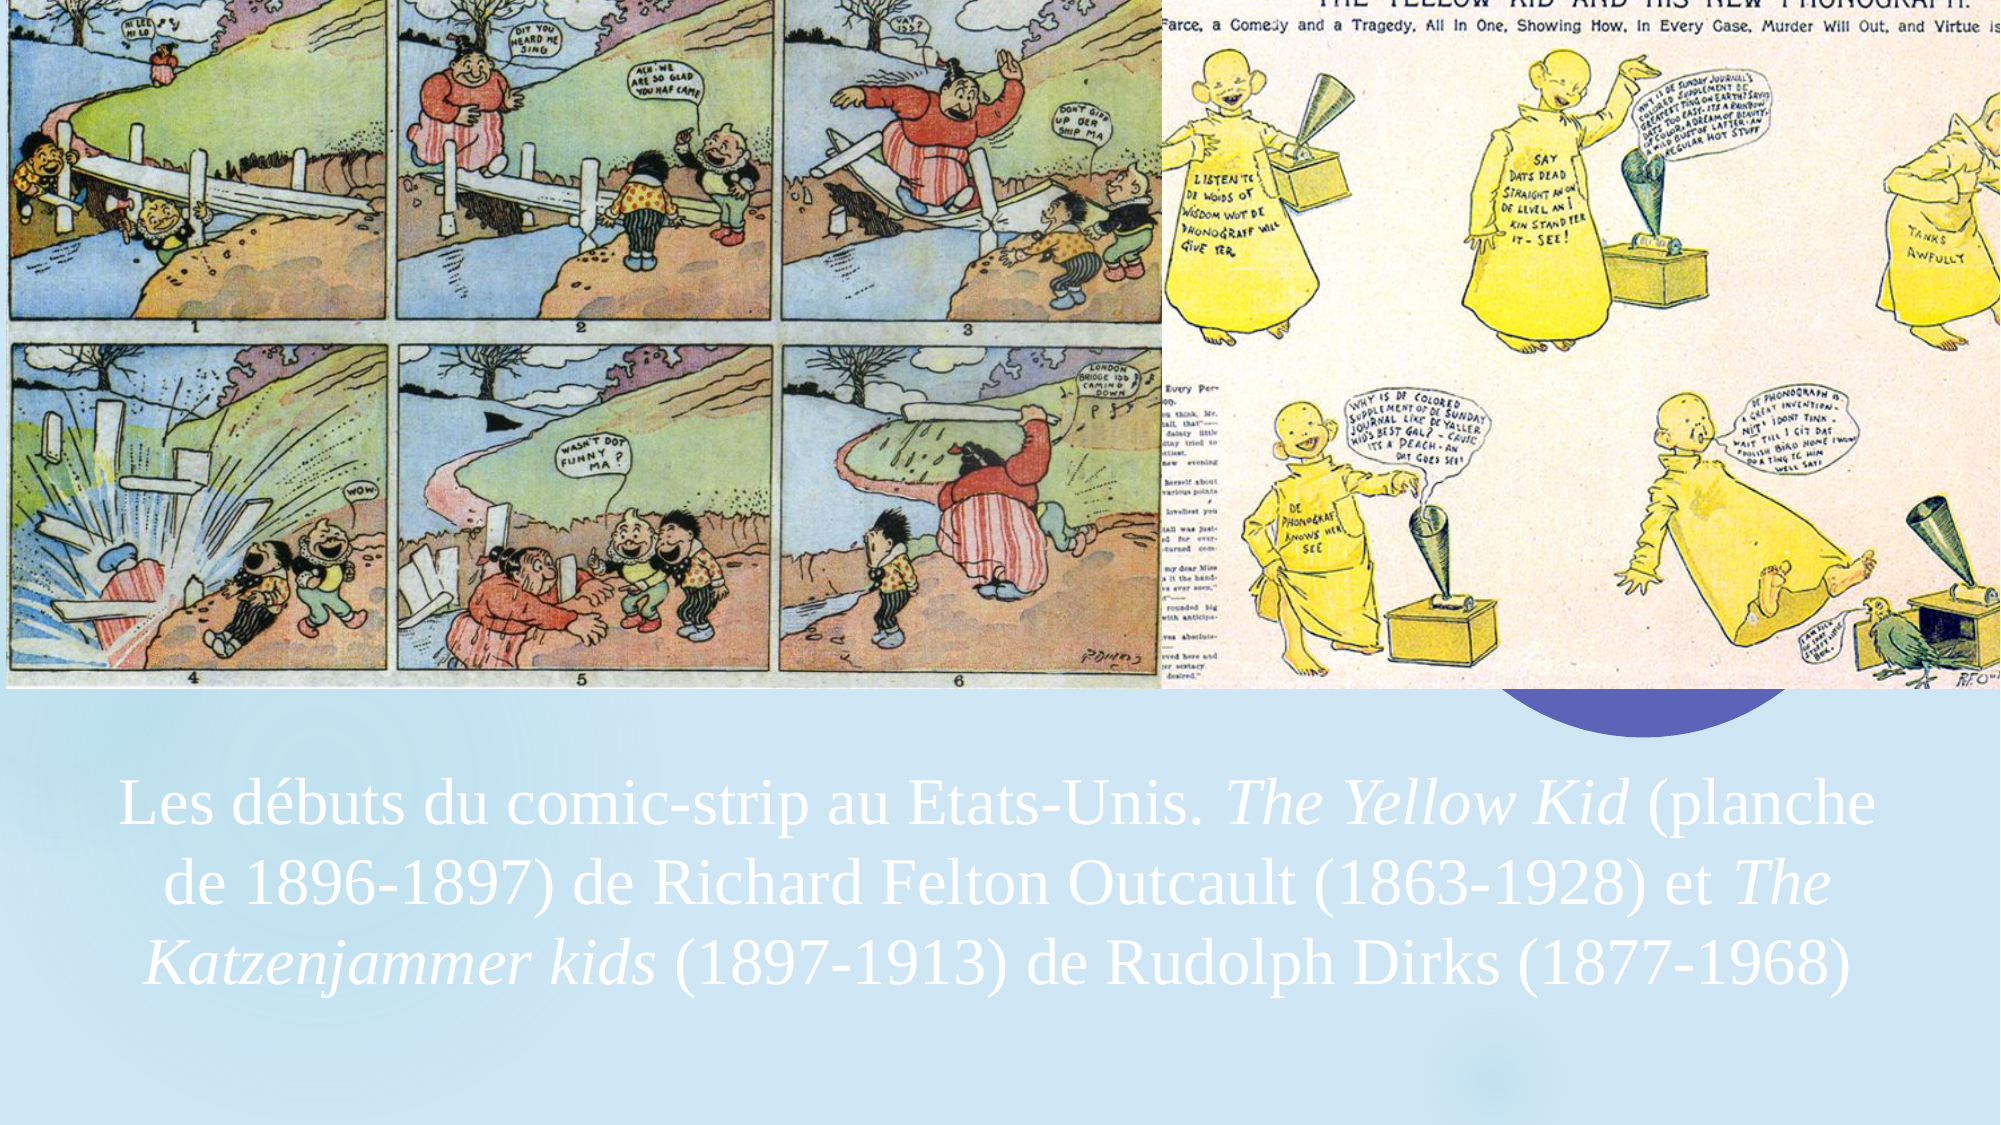

#
Les débuts du comic-strip au Etats-Unis. The Yellow Kid (planche de 1896-1897) de Richard Felton Outcault (1863-1928) et The Katzenjammer kids (1897-1913) de Rudolph Dirks (1877-1968)